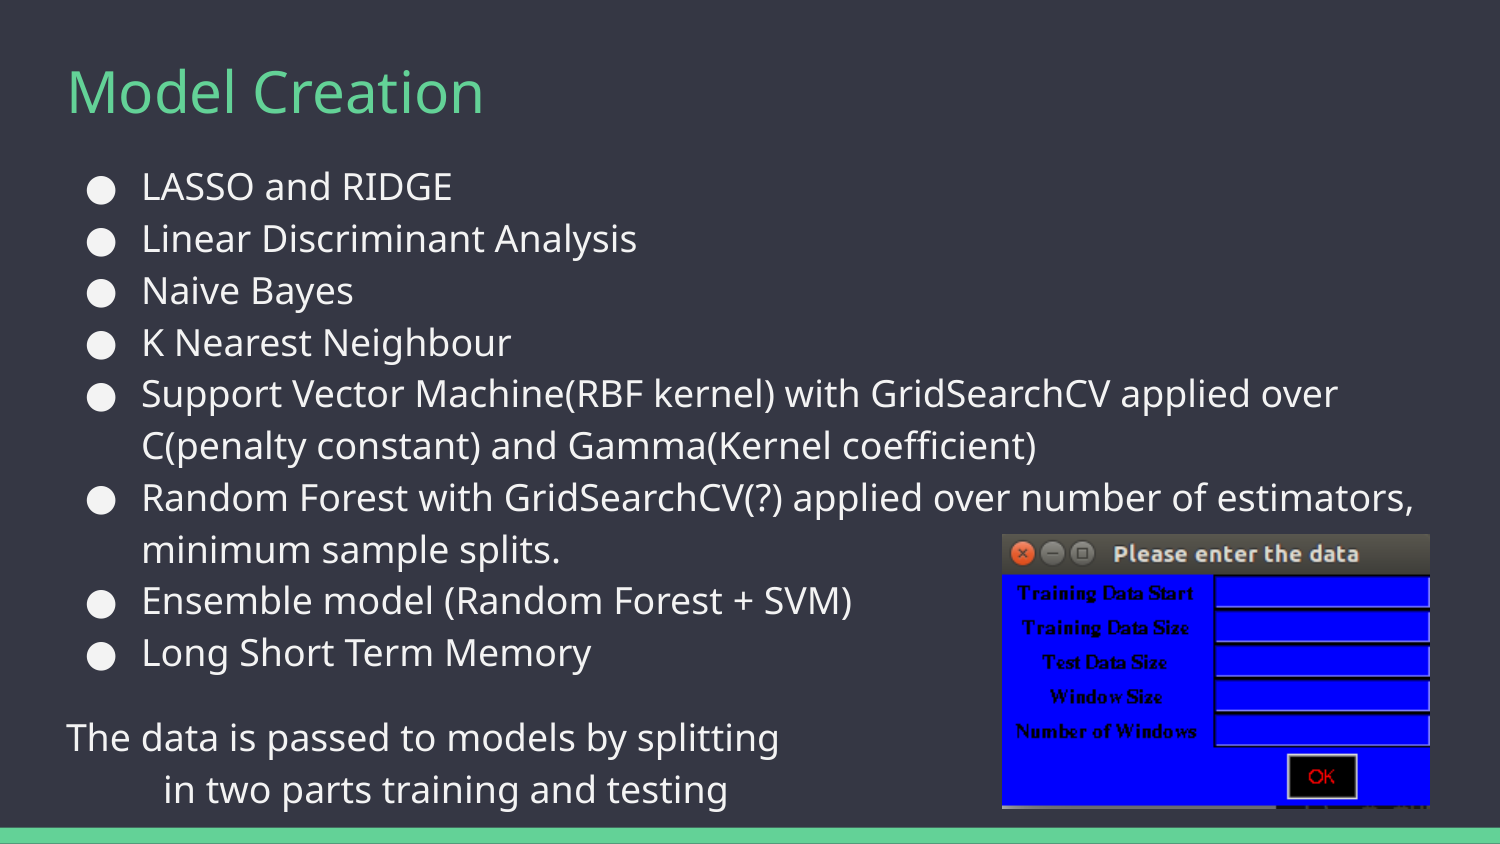

# Model Creation
LASSO and RIDGE
Linear Discriminant Analysis
Naive Bayes
K Nearest Neighbour
Support Vector Machine(RBF kernel) with GridSearchCV applied over C(penalty constant) and Gamma(Kernel coefficient)
Random Forest with GridSearchCV(?) applied over number of estimators, minimum sample splits.
Ensemble model (Random Forest + SVM)
Long Short Term Memory
The data is passed to models by splitting in two parts training and testing